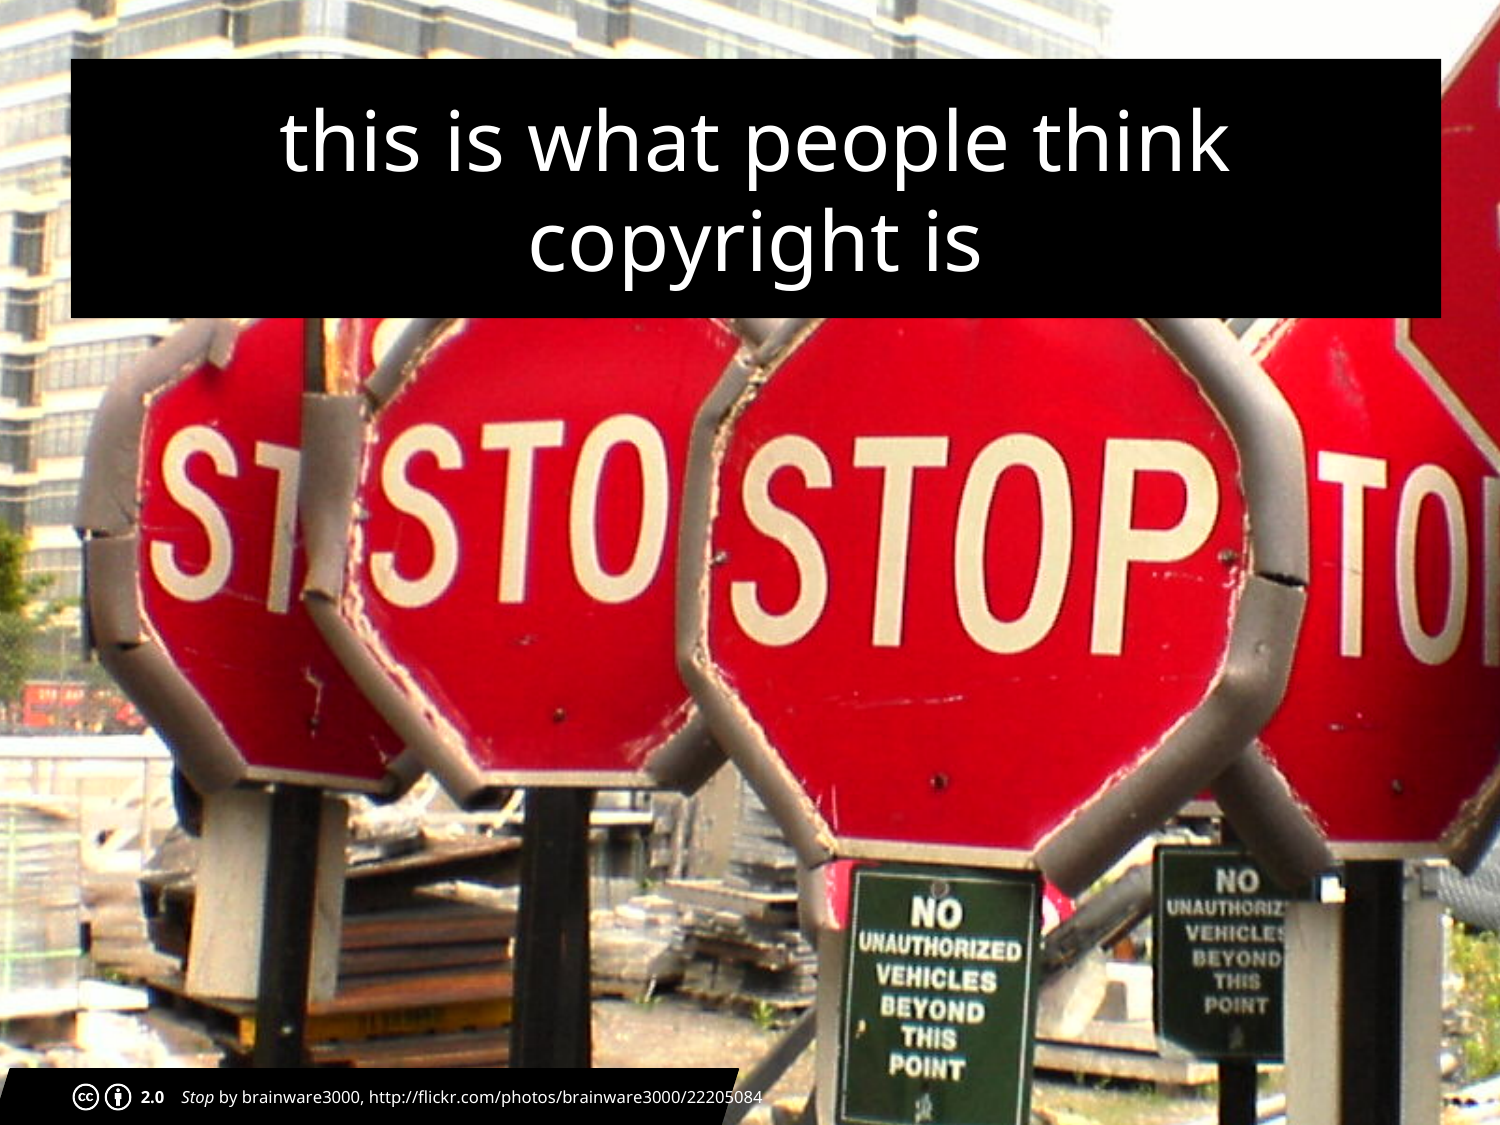

this is what people think copyright is
2.0 Stop by brainware3000, http://flickr.com/photos/brainware3000/22205084